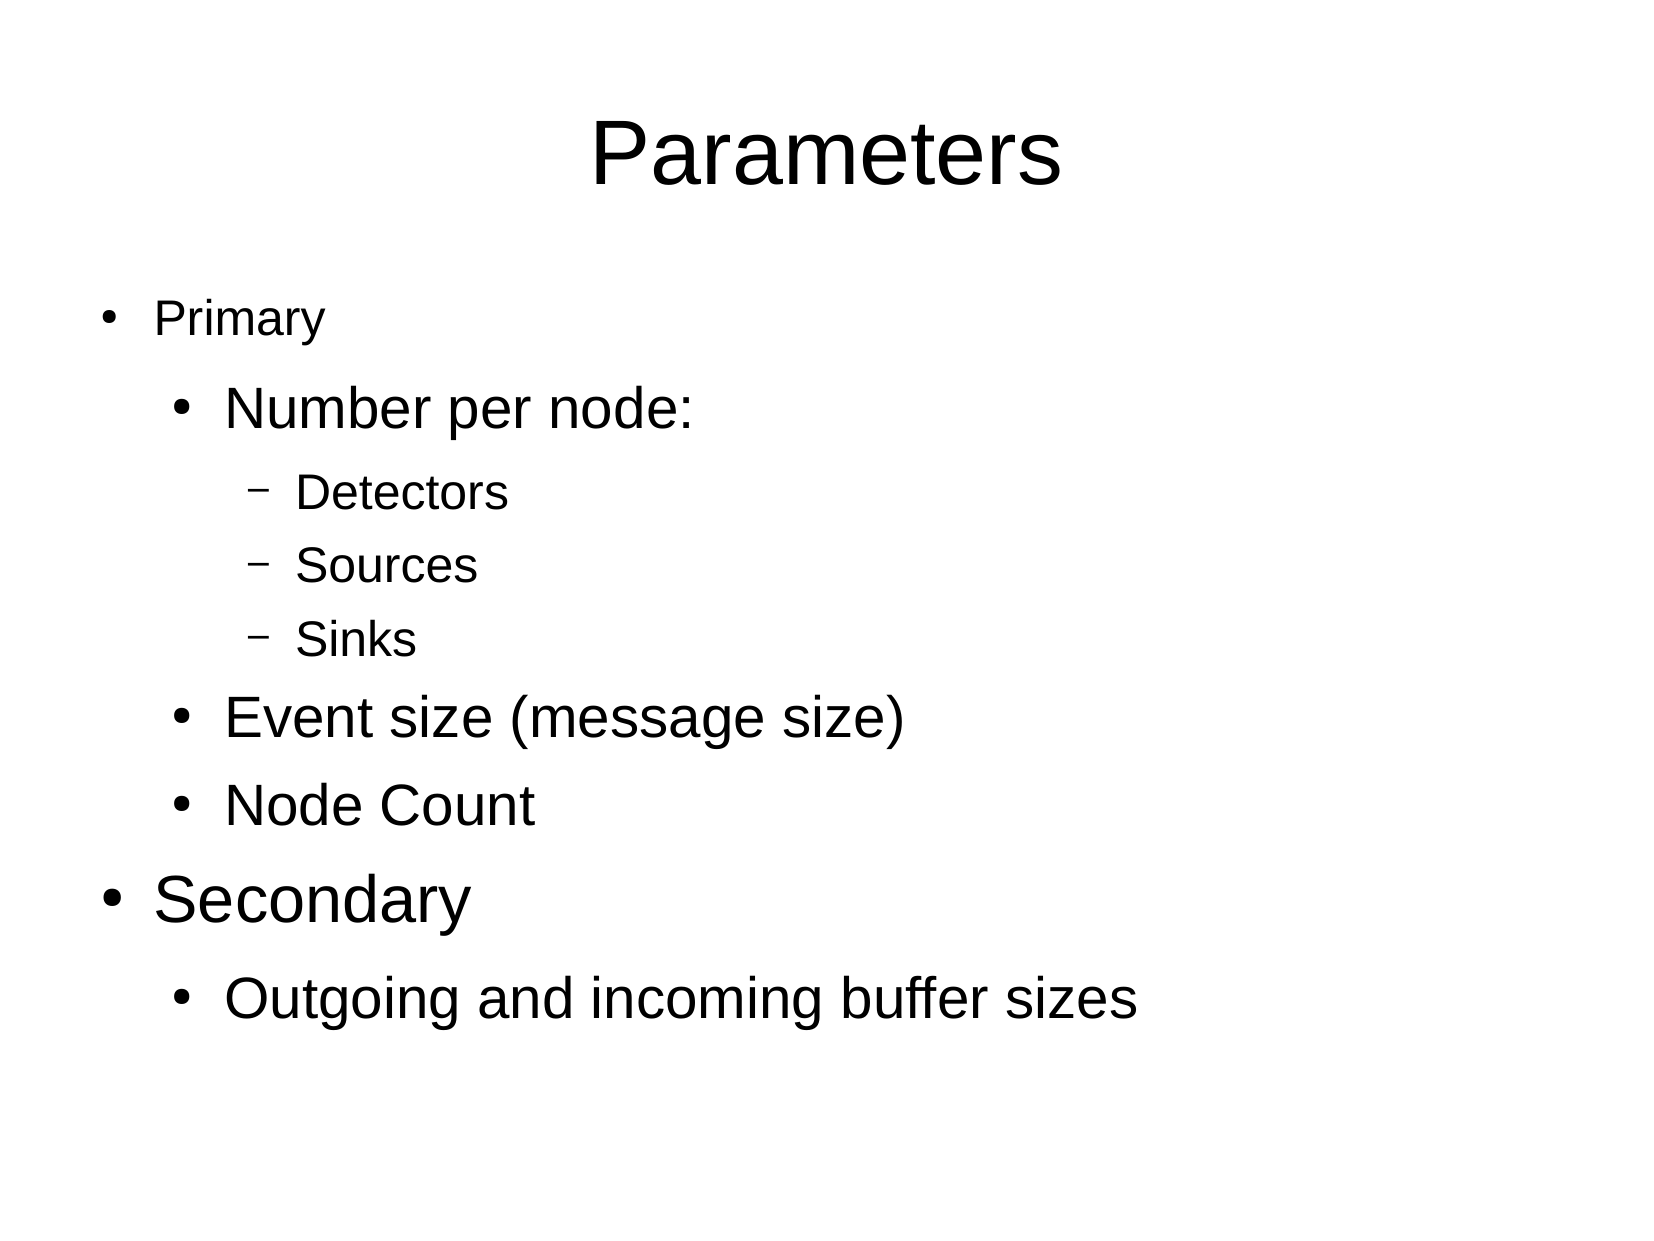

# Parameters
Primary
Number per node:
Detectors
Sources
Sinks
Event size (message size)
Node Count
Secondary
Outgoing and incoming buffer sizes